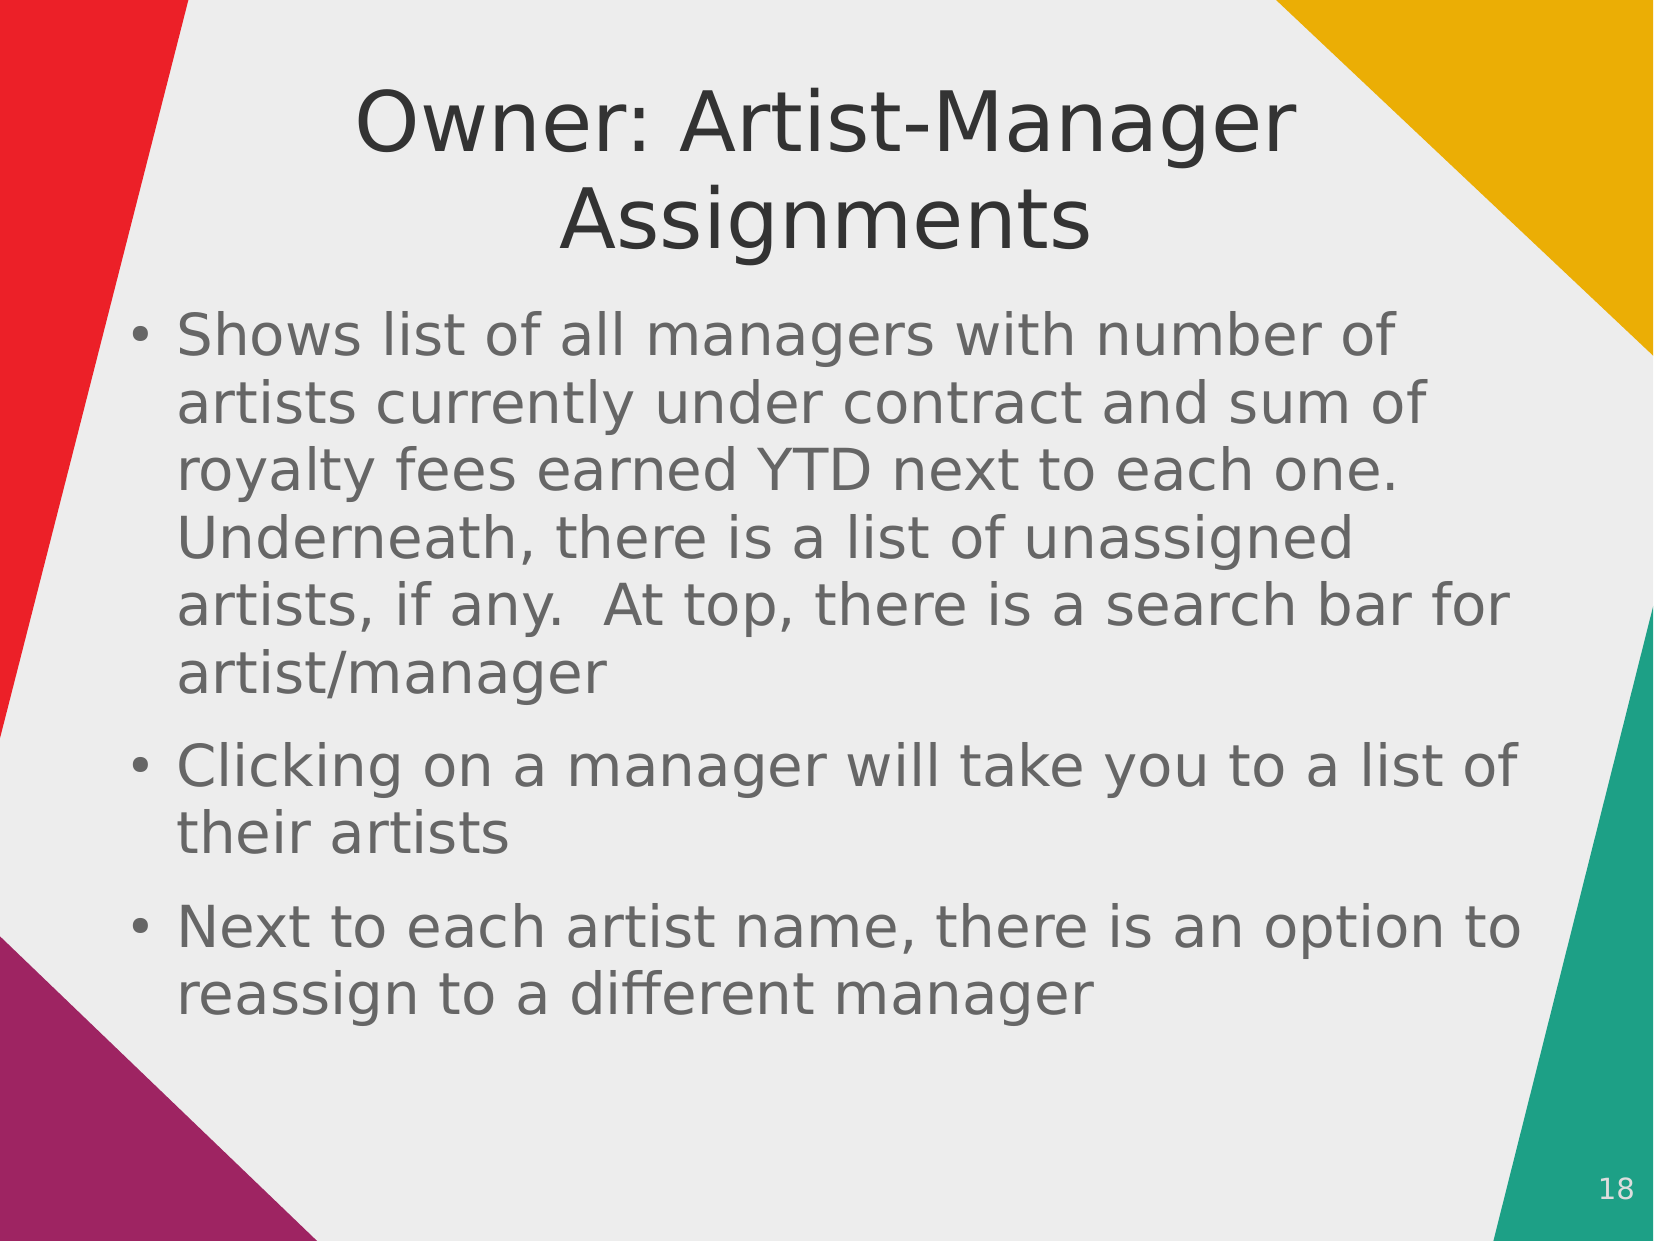

# Owner: Artist-Manager Assignments
Shows list of all managers with number of artists currently under contract and sum of royalty fees earned YTD next to each one. Underneath, there is a list of unassigned artists, if any. At top, there is a search bar for artist/manager
Clicking on a manager will take you to a list of their artists
Next to each artist name, there is an option to reassign to a different manager
18